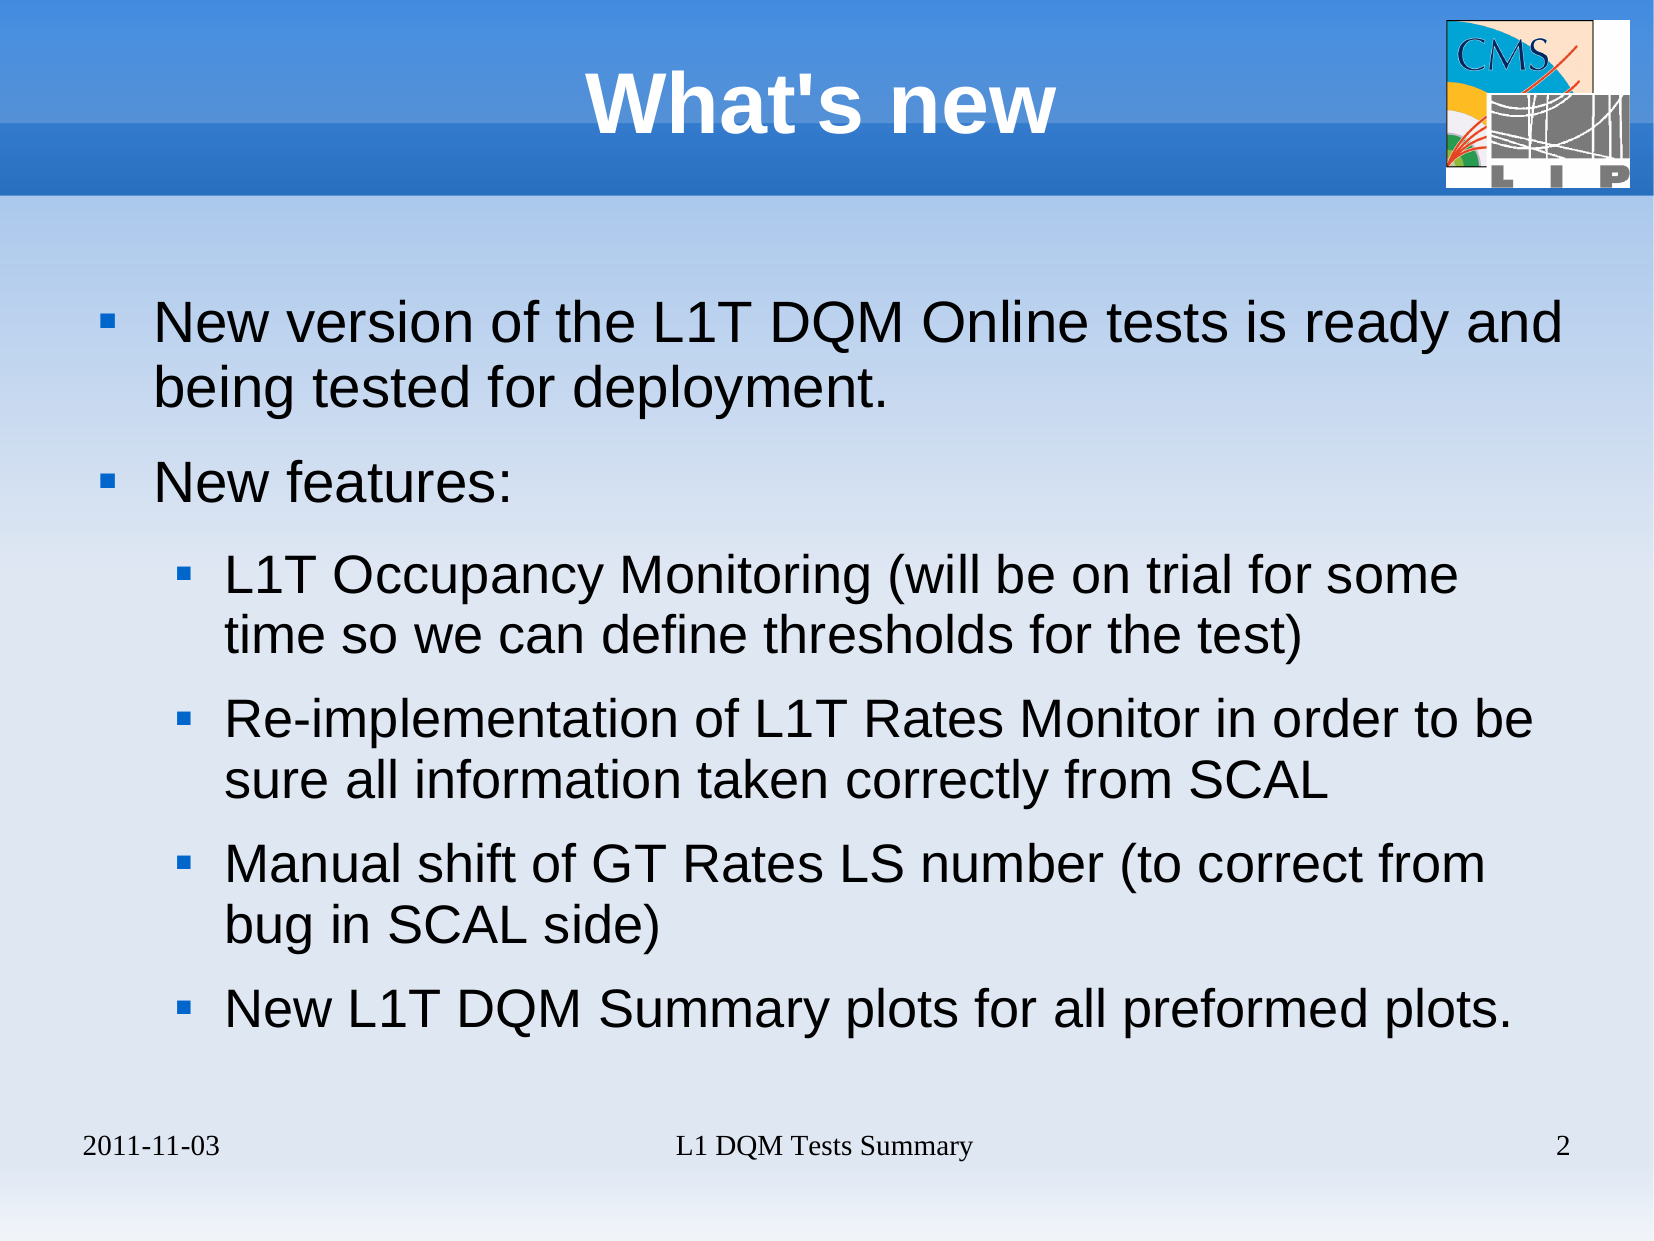

# What's new
New version of the L1T DQM Online tests is ready and being tested for deployment.
New features:
L1T Occupancy Monitoring (will be on trial for some time so we can define thresholds for the test)
Re-implementation of L1T Rates Monitor in order to be sure all information taken correctly from SCAL
Manual shift of GT Rates LS number (to correct from bug in SCAL side)
New L1T DQM Summary plots for all preformed plots.
2011-11-03
L1 DQM Tests Summary
2